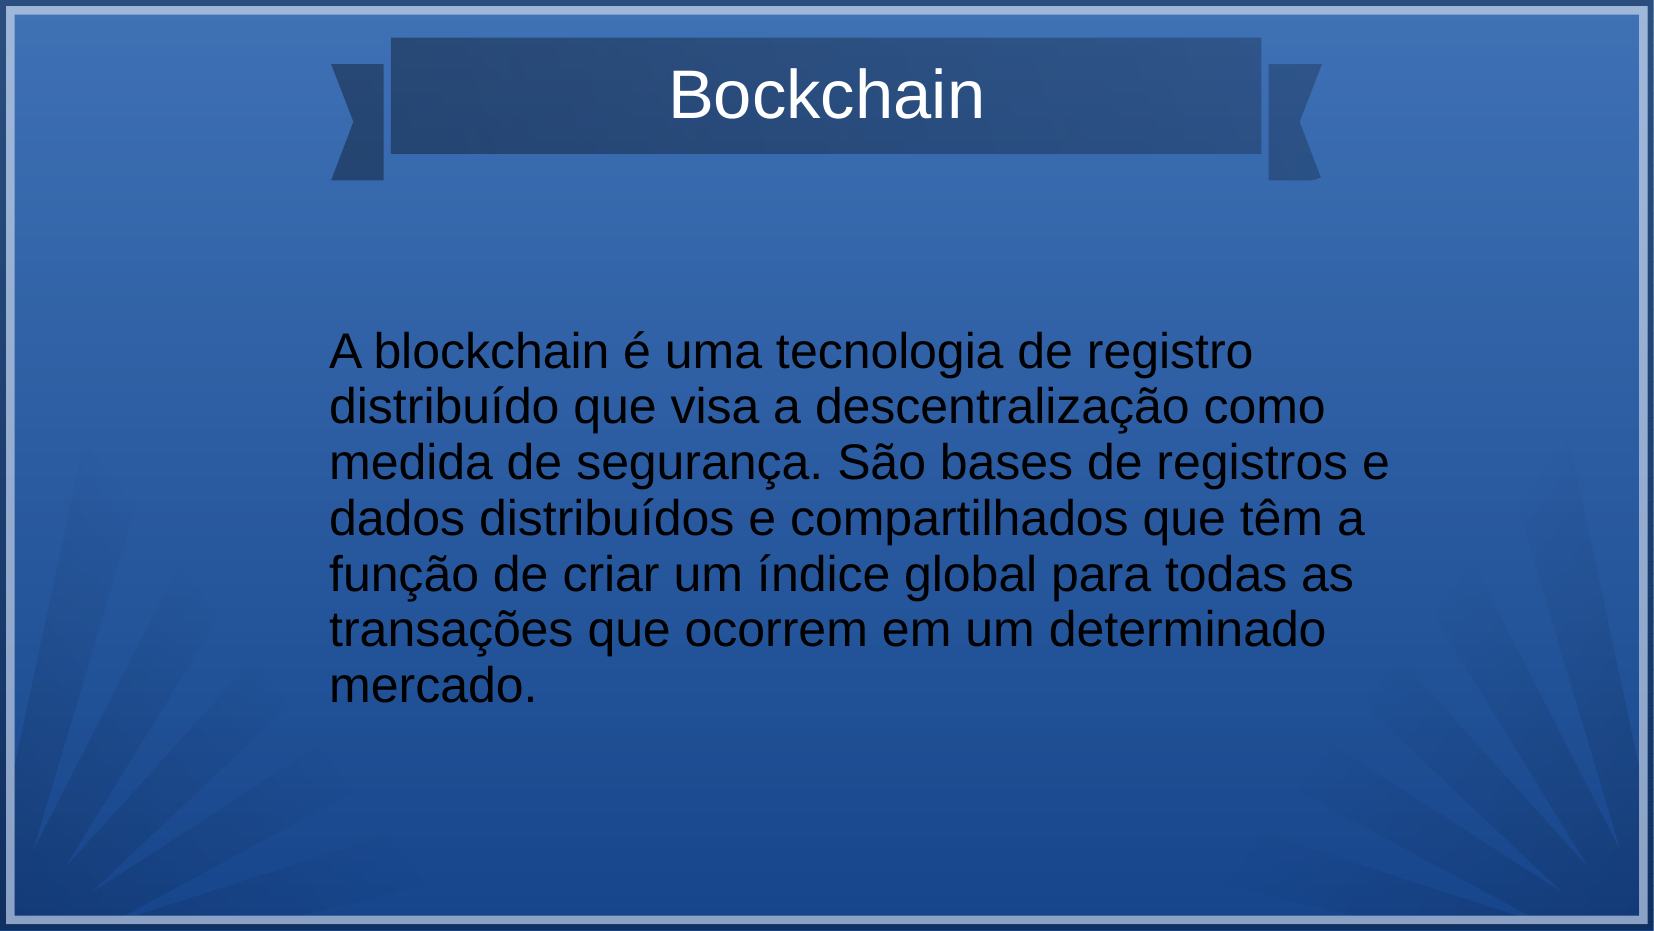

# Bockchain
A blockchain é uma tecnologia de registro distribuído que visa a descentralização como medida de segurança. São bases de registros e dados distribuídos e compartilhados que têm a função de criar um índice global para todas as transações que ocorrem em um determinado mercado.